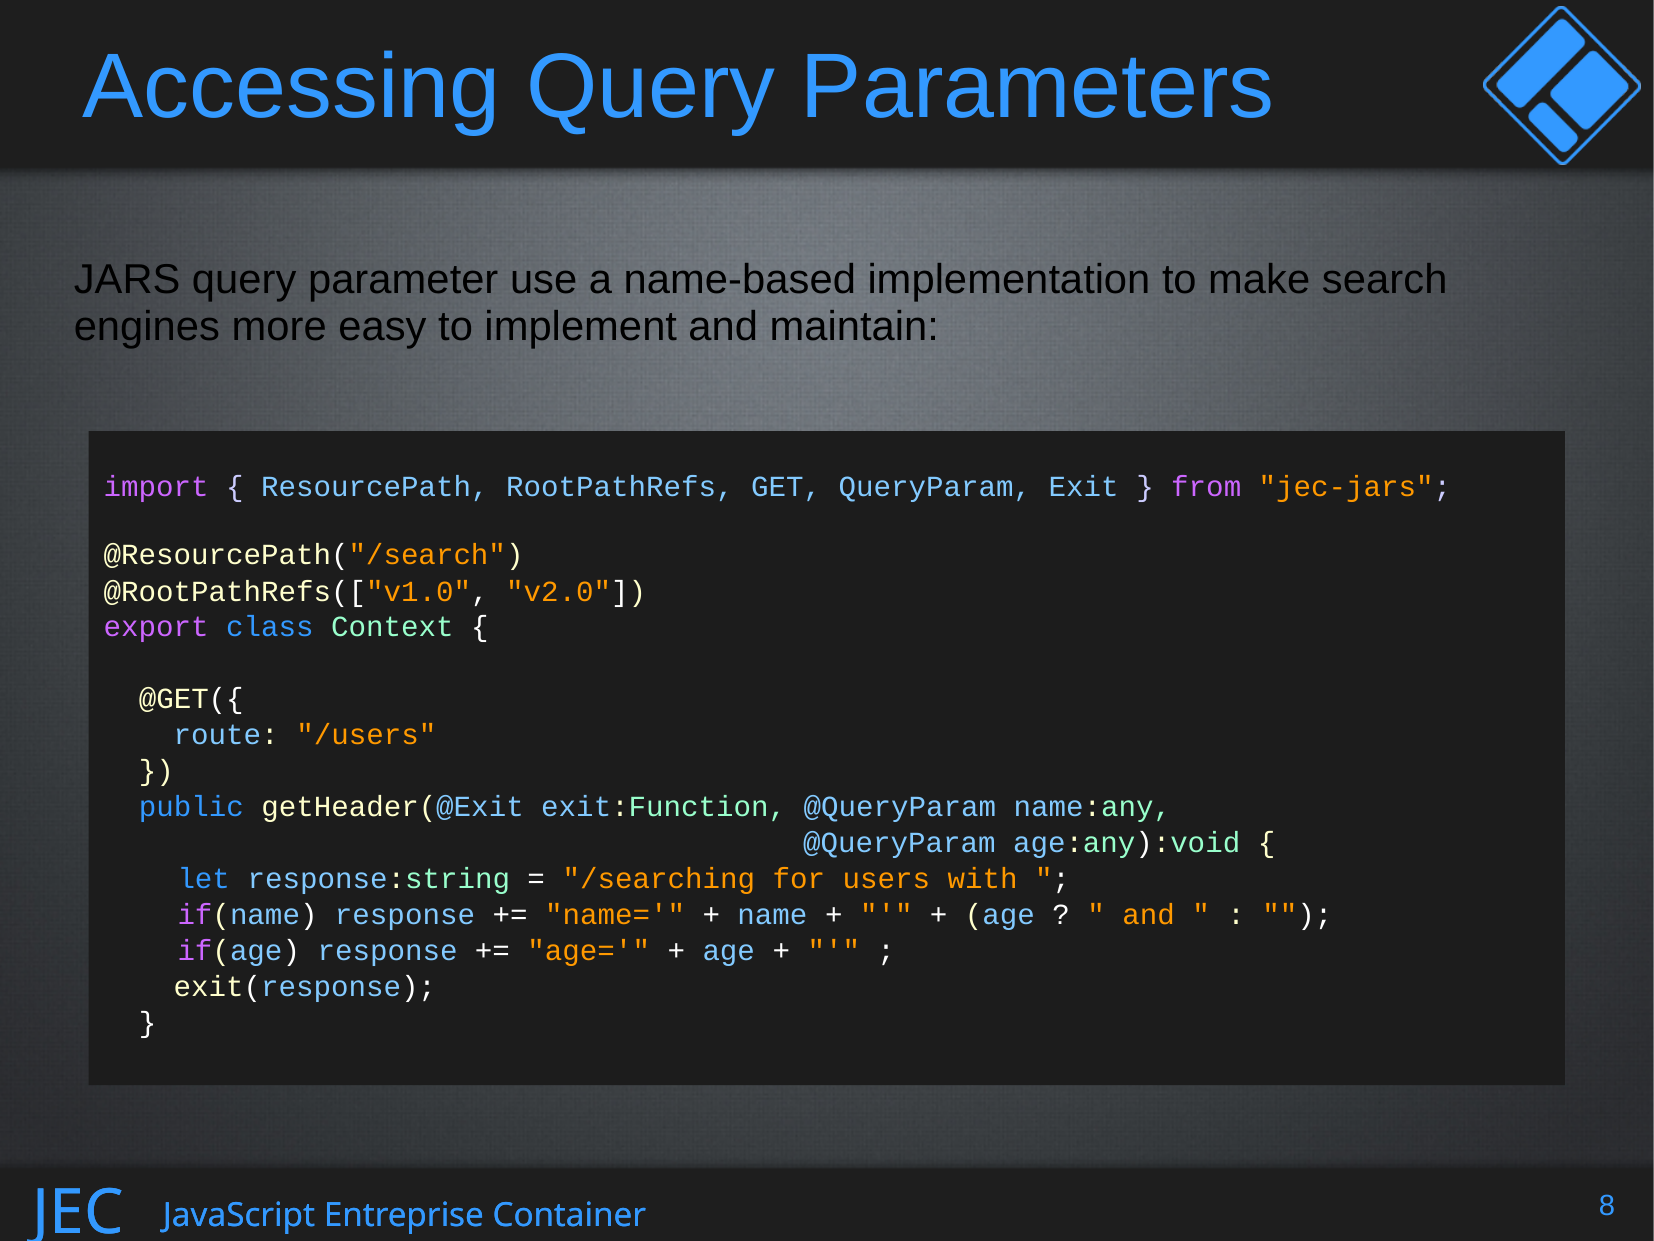

# Accessing Query Parameters
JARS query parameter use a name-based implementation to make search engines more easy to implement and maintain:
import { ResourcePath, RootPathRefs, GET, QueryParam, Exit } from "jec-jars";
@ResourcePath("/search")
@RootPathRefs(["v1.0", "v2.0"])
export class Context {
 @GET({
 route: "/users"
 })
 public getHeader(@Exit exit:Function, @QueryParam name:any,
									 @QueryParam age:any):void {
	let response:string = "/searching for users with ";
	if(name) response += "name='" + name + "'" + (age ? " and " : "");
	if(age) response += "age='" + age + "'" ;
 exit(response);
 }
JEC
JEC
8
JavaScript Entreprise Container
JavaScript Entreprise Container